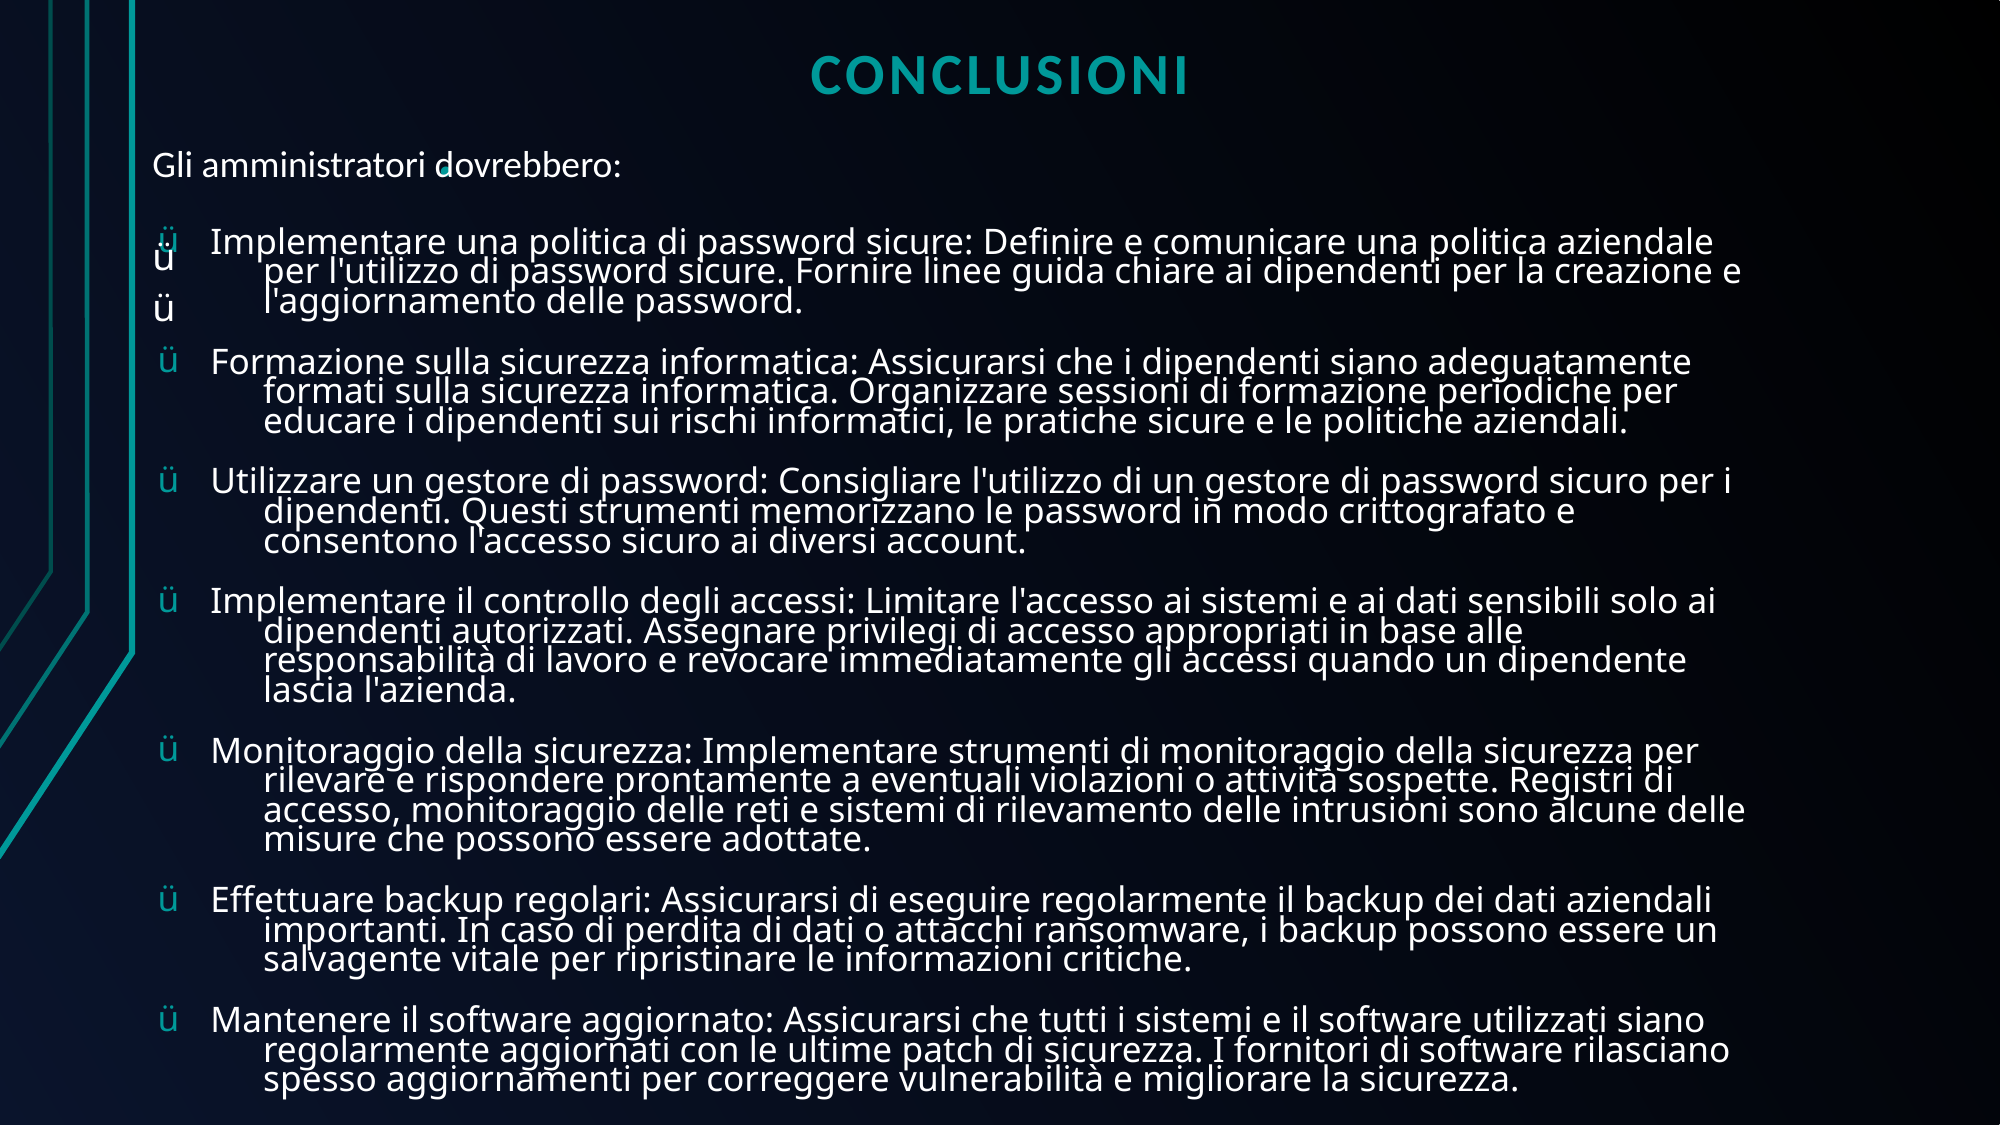

# CONCLUSIONI
Implementare una politica di password sicure: Definire e comunicare una politica aziendale per l'utilizzo di password sicure. Fornire linee guida chiare ai dipendenti per la creazione e l'aggiornamento delle password.
Formazione sulla sicurezza informatica: Assicurarsi che i dipendenti siano adeguatamente formati sulla sicurezza informatica. Organizzare sessioni di formazione periodiche per educare i dipendenti sui rischi informatici, le pratiche sicure e le politiche aziendali.
Utilizzare un gestore di password: Consigliare l'utilizzo di un gestore di password sicuro per i dipendenti. Questi strumenti memorizzano le password in modo crittografato e consentono l'accesso sicuro ai diversi account.
Implementare il controllo degli accessi: Limitare l'accesso ai sistemi e ai dati sensibili solo ai dipendenti autorizzati. Assegnare privilegi di accesso appropriati in base alle responsabilità di lavoro e revocare immediatamente gli accessi quando un dipendente lascia l'azienda.
Monitoraggio della sicurezza: Implementare strumenti di monitoraggio della sicurezza per rilevare e rispondere prontamente a eventuali violazioni o attività sospette. Registri di accesso, monitoraggio delle reti e sistemi di rilevamento delle intrusioni sono alcune delle misure che possono essere adottate.
Effettuare backup regolari: Assicurarsi di eseguire regolarmente il backup dei dati aziendali importanti. In caso di perdita di dati o attacchi ransomware, i backup possono essere un salvagente vitale per ripristinare le informazioni critiche.
Mantenere il software aggiornato: Assicurarsi che tutti i sistemi e il software utilizzati siano regolarmente aggiornati con le ultime patch di sicurezza. I fornitori di software rilasciano spesso aggiornamenti per correggere vulnerabilità e migliorare la sicurezza.
Gli amministratori dovrebbero: